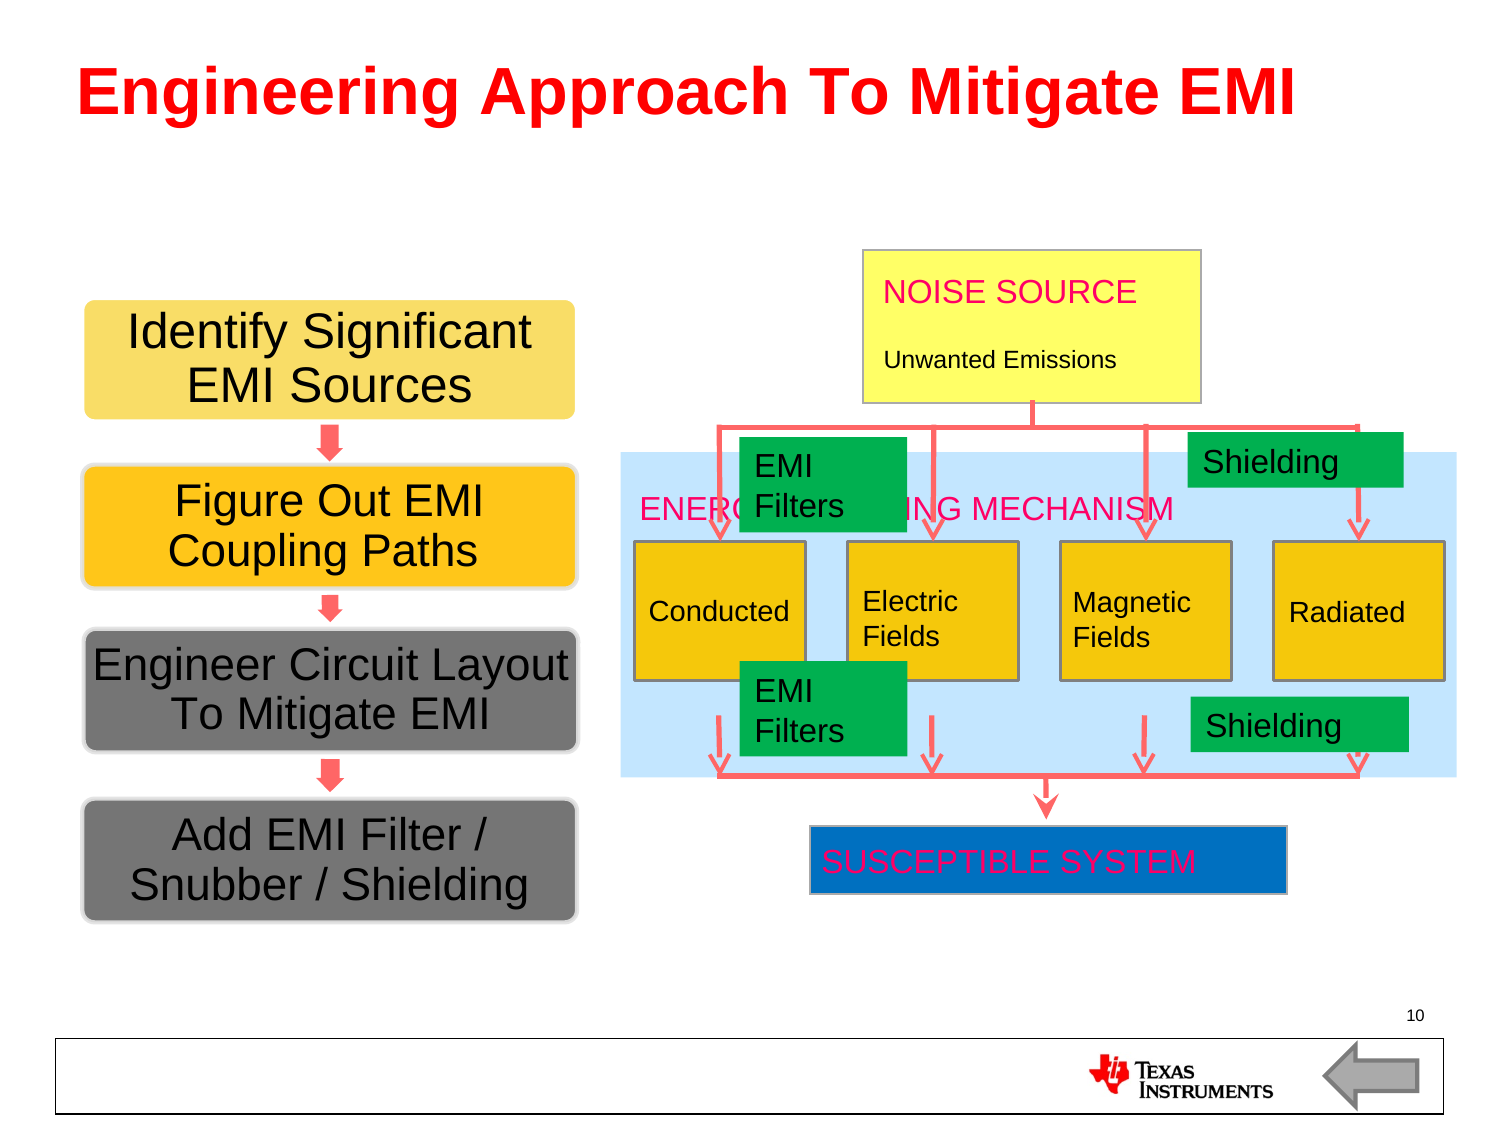

# Engineering Approach To Mitigate EMI
NOISE SOURCE
Unwanted Emissions
ENERGY COUPLING MECHANISM
Electric Fields
Magnetic Fields
Conducted
Radiated
Identify Significant EMI Sources
Figure Out EMI Coupling Paths
Shielding
EMI Filters
EMI Filters
Shielding
Add EMI Filter / Snubber / Shielding
Engineer Circuit Layout To Mitigate EMI
SUSCEPTIBLE SYSTEM